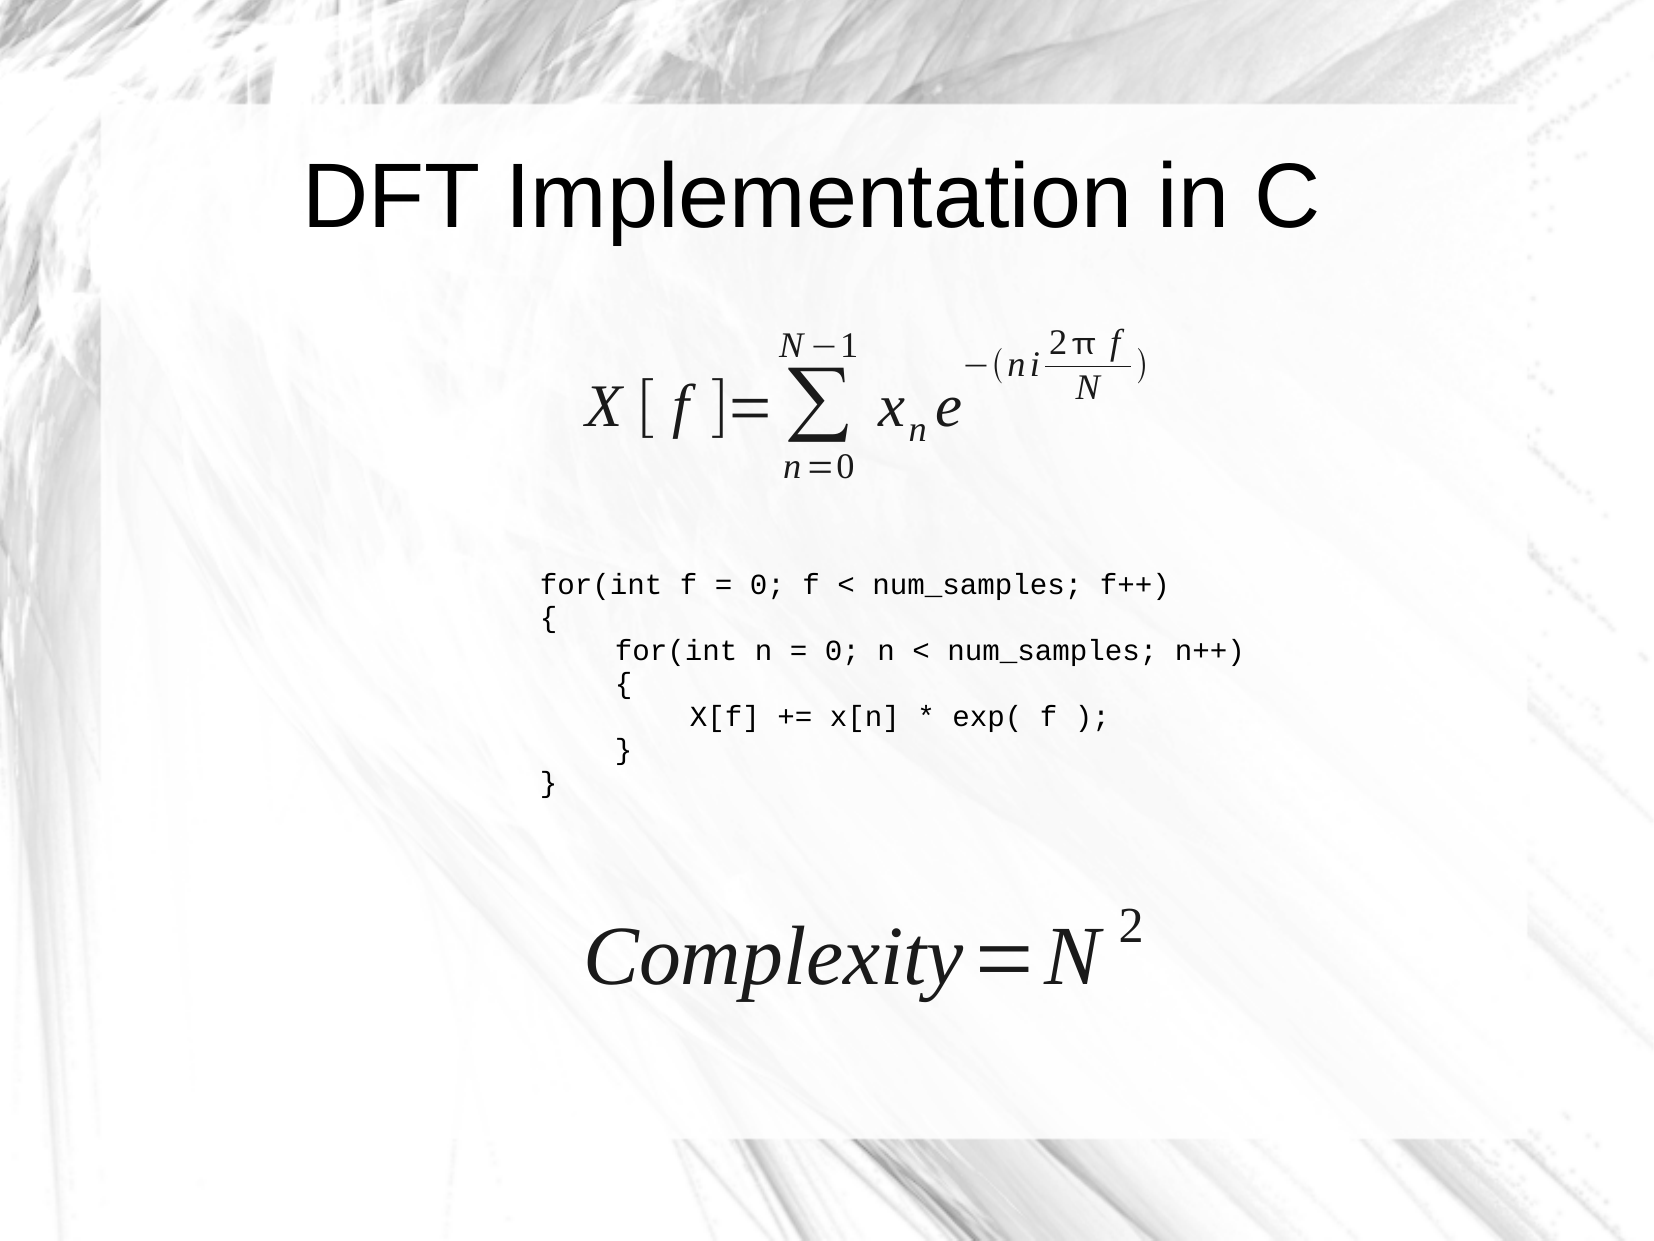

# DFT Implementation in C
for(int f = 0; f < num_samples; f++)
{
	for(int n = 0; n < num_samples; n++)
	{
 		X[f] += x[n] * exp( f );
	}
}